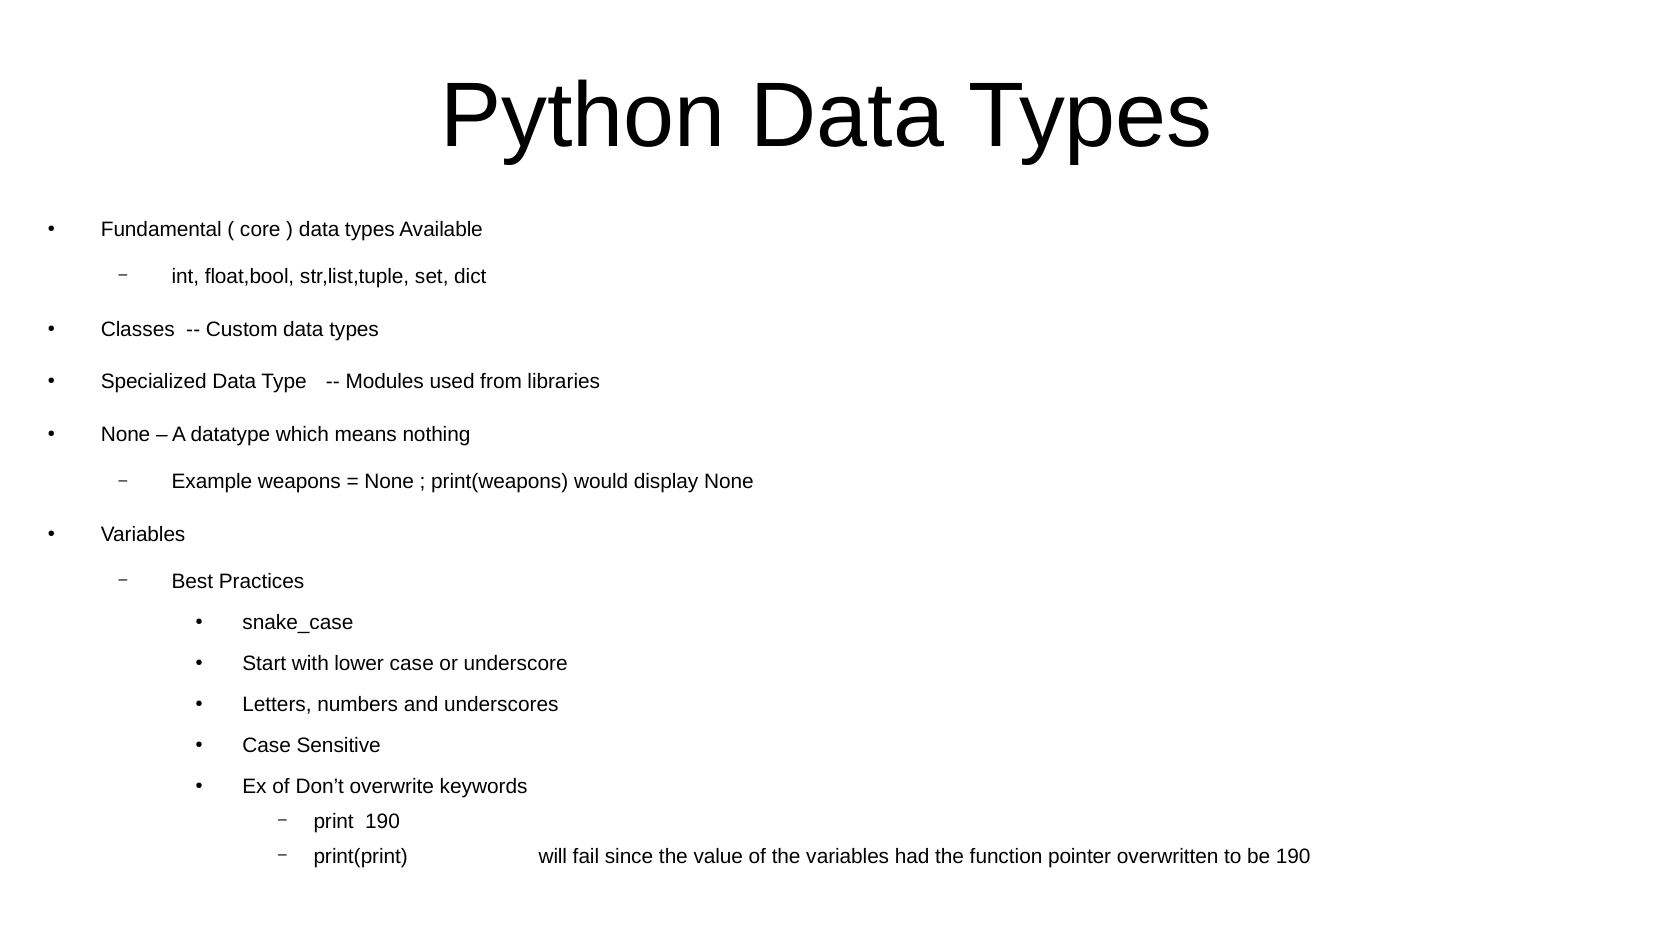

# Python Data Types
Fundamental ( core ) data types Available
int, float,bool, str,list,tuple, set, dict
Classes -- Custom data types
Specialized Data Type 	-- Modules used from libraries
None – A datatype which means nothing
Example weapons = None ; print(weapons) would display None
Variables
Best Practices
snake_case
Start with lower case or underscore
Letters, numbers and underscores
Case Sensitive
Ex of Don’t overwrite keywords
print 190
print(print)		will fail since the value of the variables had the function pointer overwritten to be 190